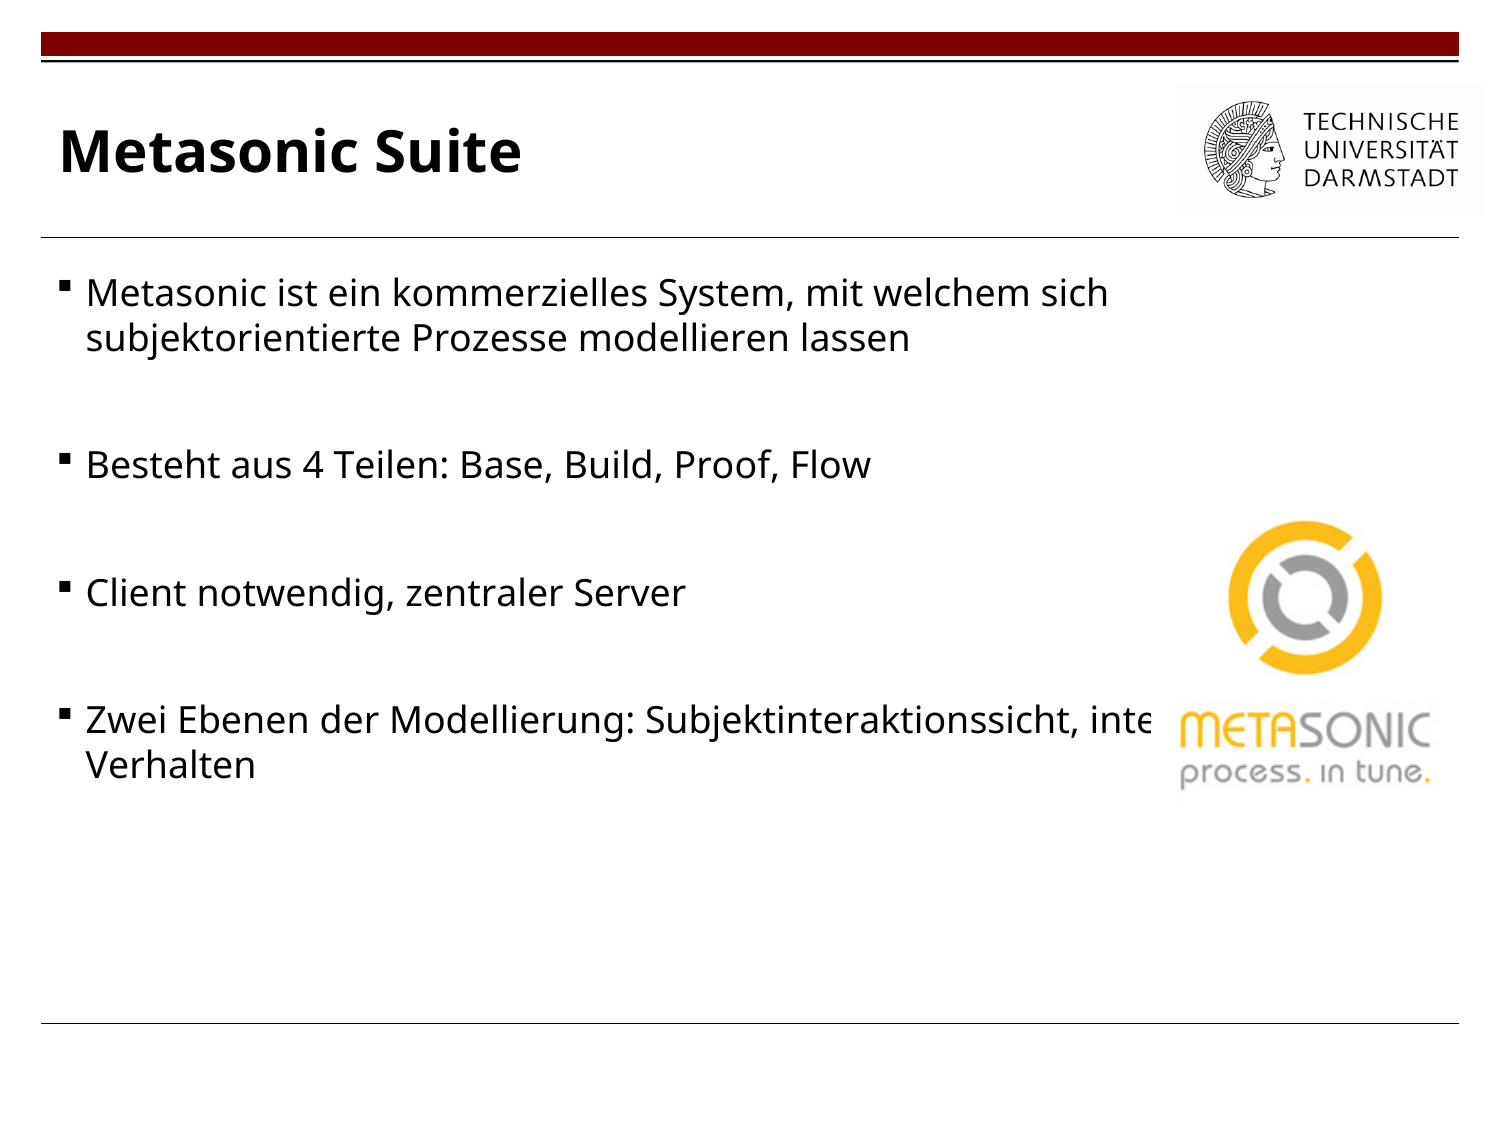

# Metasonic Suite
Metasonic ist ein kommerzielles System, mit welchem sich subjektorientierte Prozesse modellieren lassen
Besteht aus 4 Teilen: Base, Build, Proof, Flow
Client notwendig, zentraler Server
Zwei Ebenen der Modellierung: Subjektinteraktionssicht, internes Verhalten